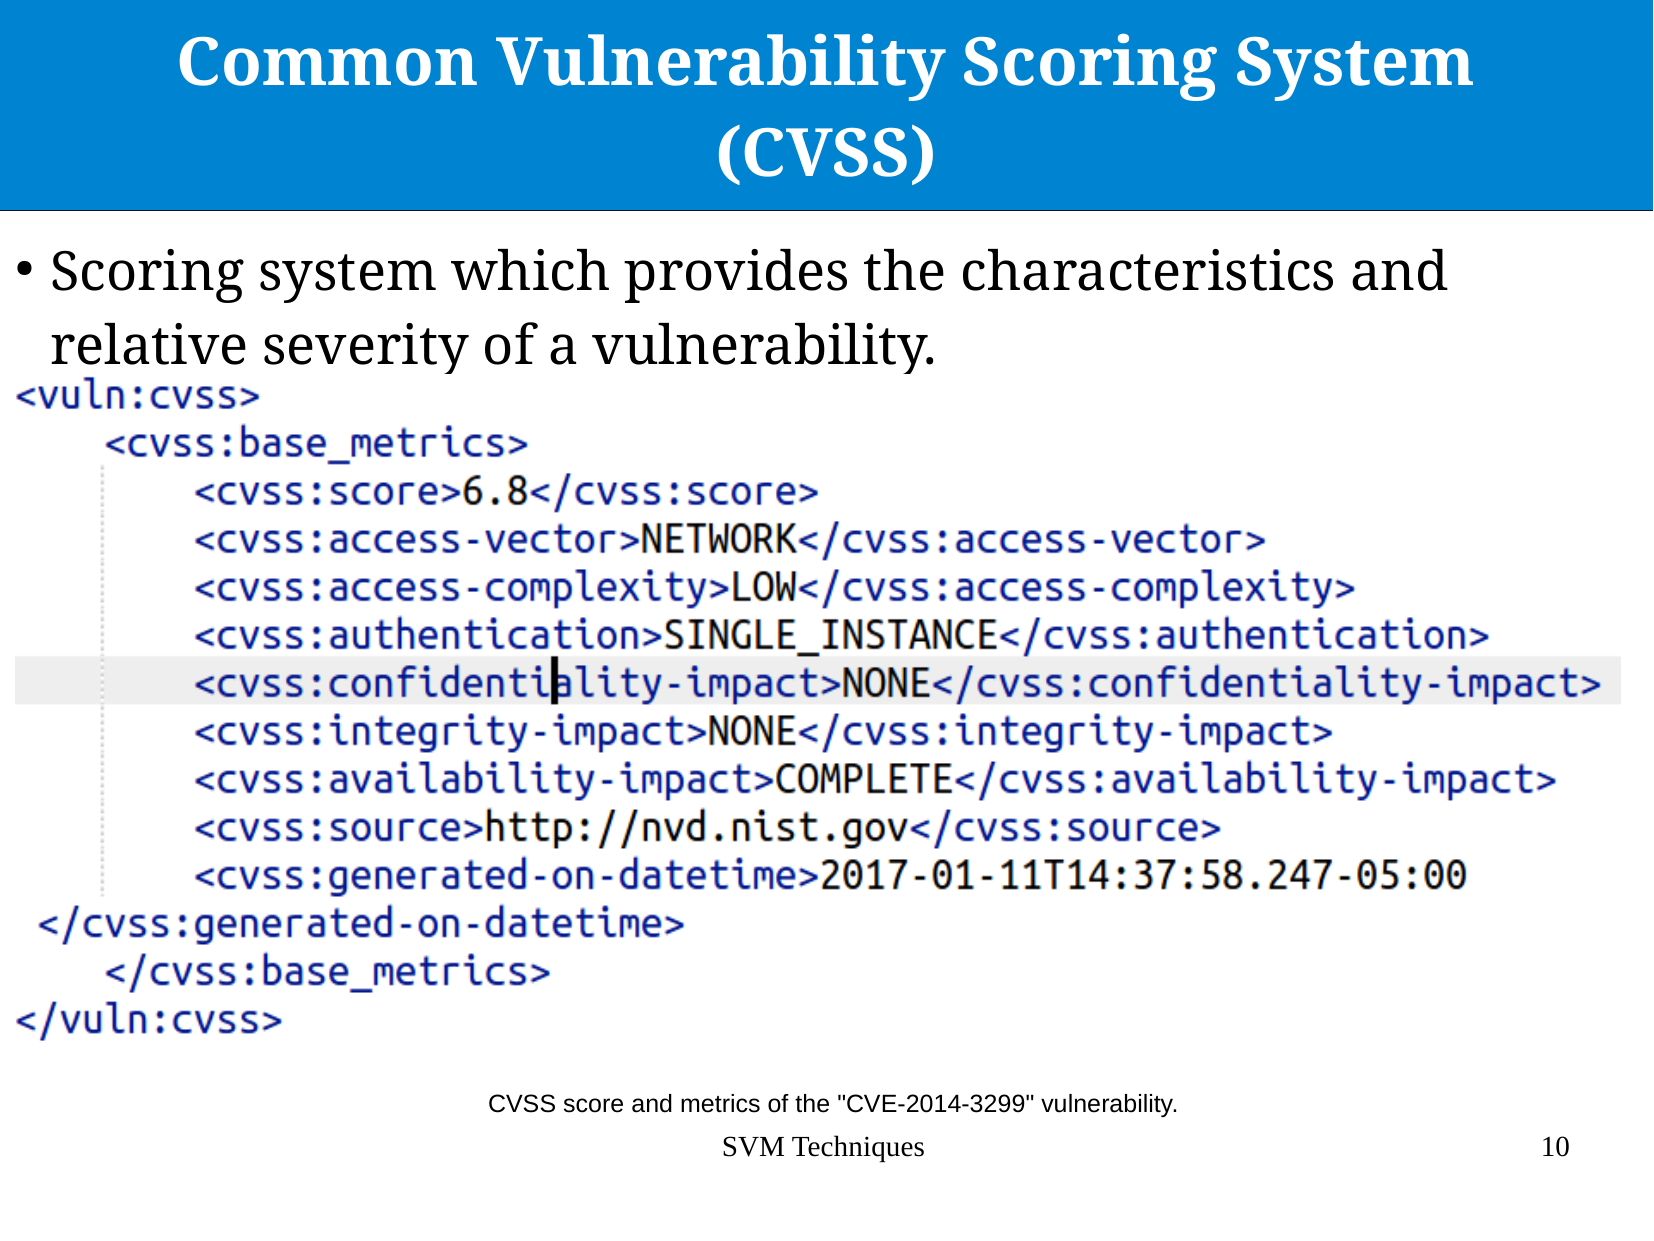

# Common Vulnerability Scoring System (CVSS)
Scoring system which provides the characteristics and relative severity of a vulnerability.
CVSS score and metrics of the "CVE-2014-3299" vulnerability.
SVM Techniques
10